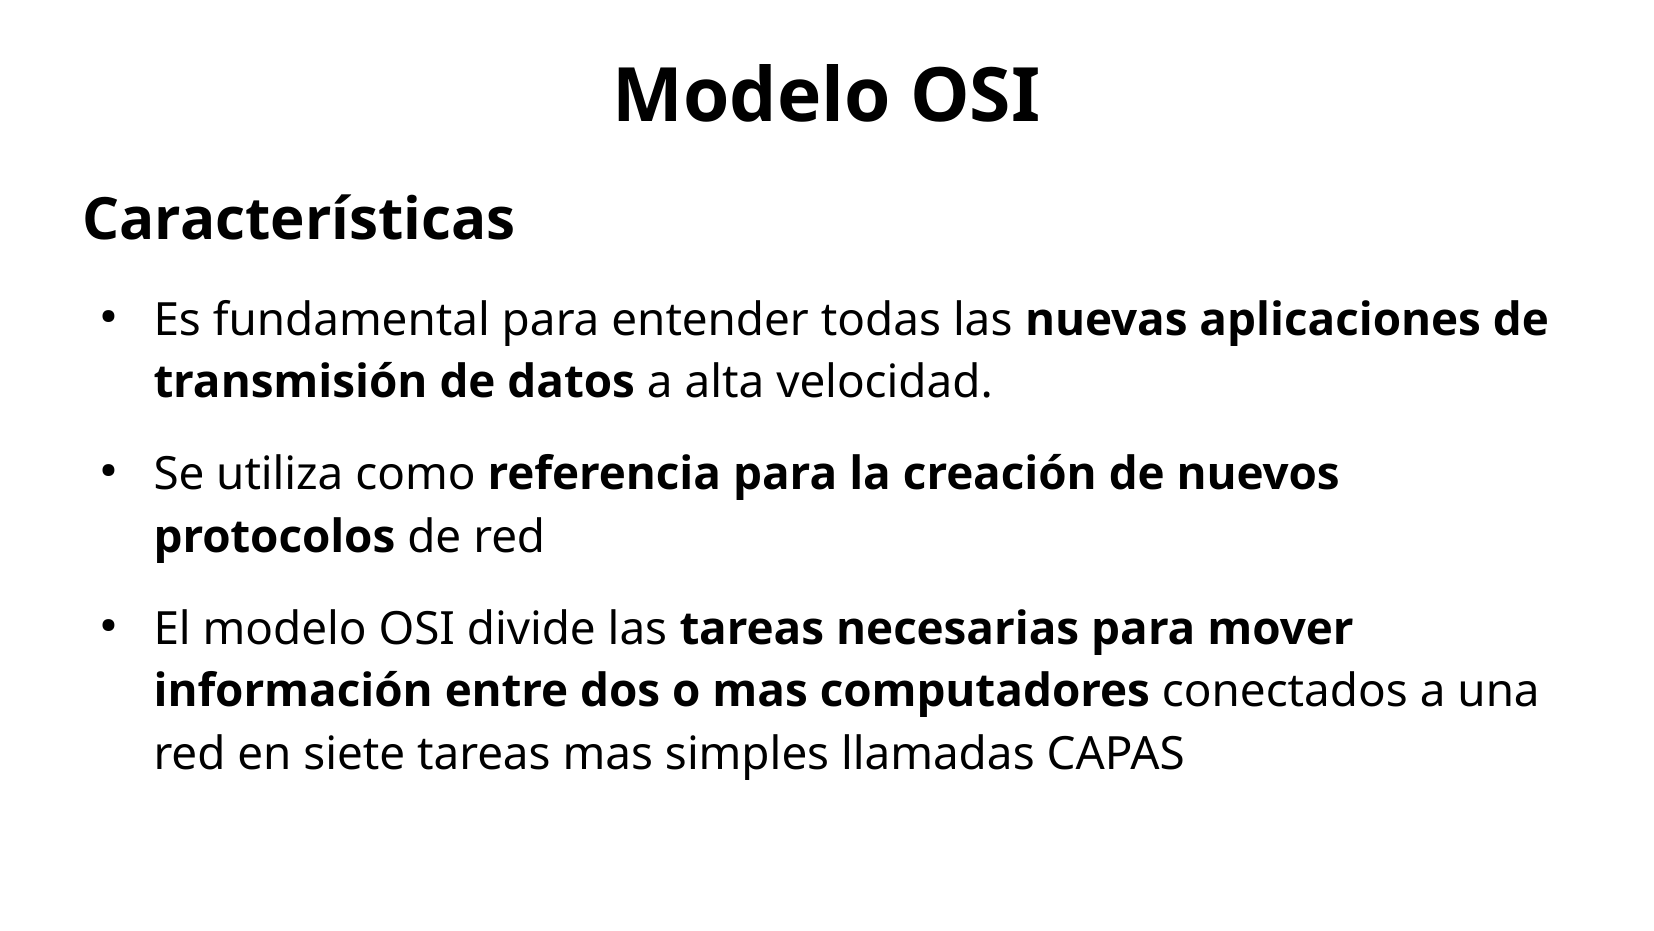

# Modelo OSI
Características
Es fundamental para entender todas las nuevas aplicaciones de transmisión de datos a alta velocidad.
Se utiliza como referencia para la creación de nuevos protocolos de red
El modelo OSI divide las tareas necesarias para mover información entre dos o mas computadores conectados a una red en siete tareas mas simples llamadas CAPAS